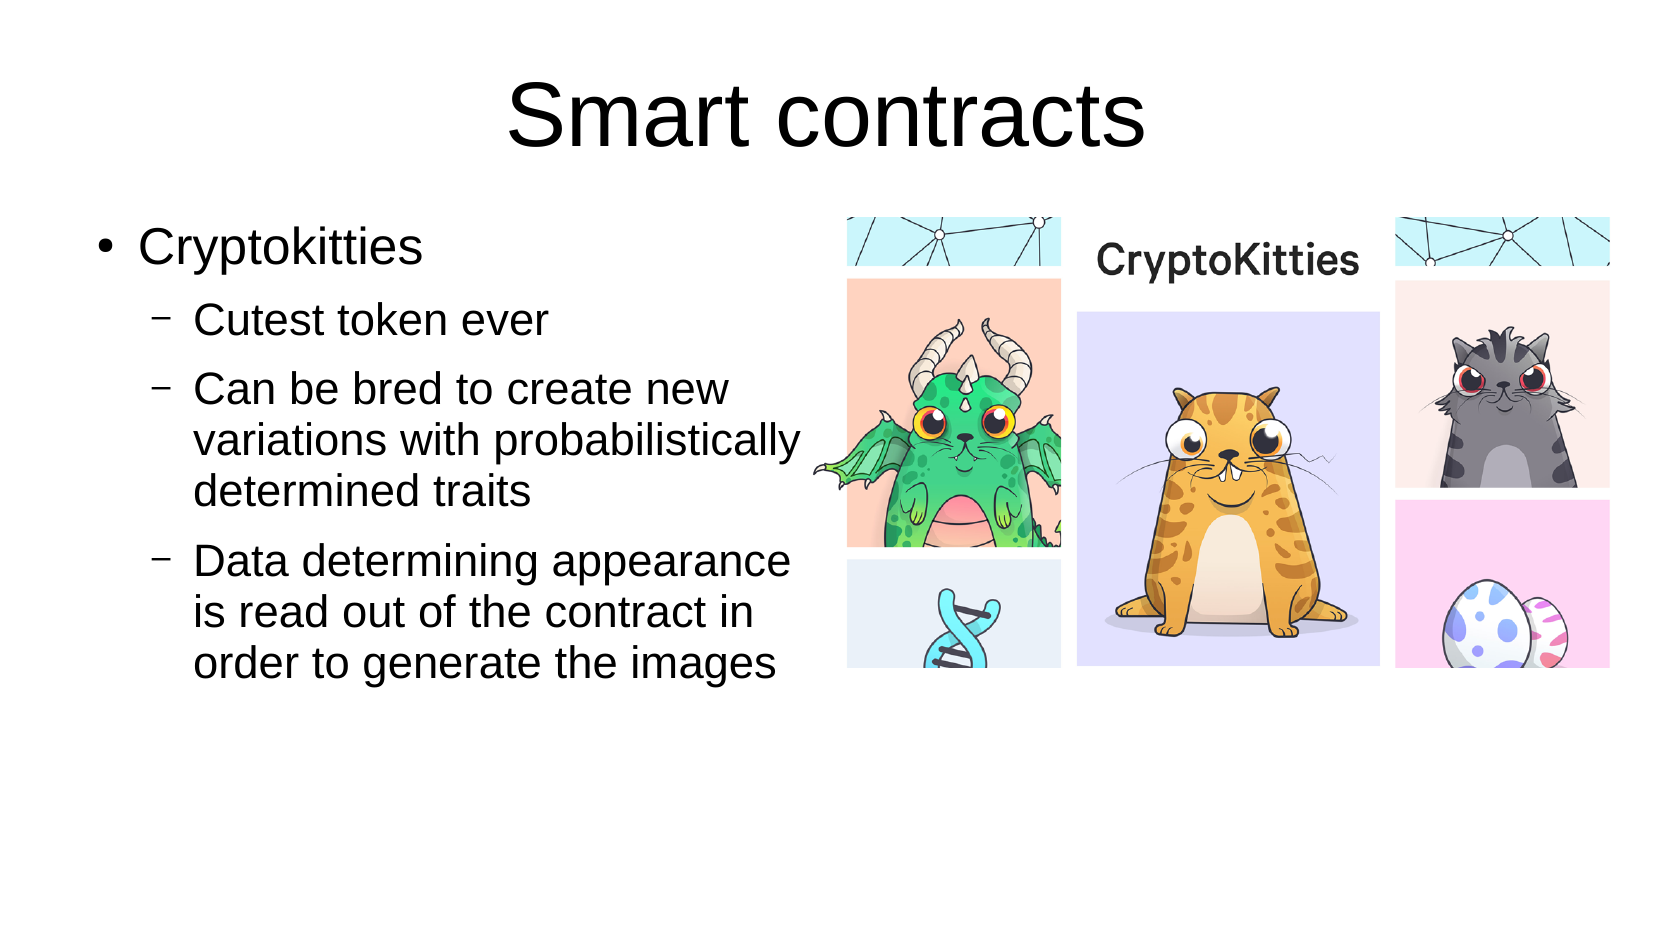

# Smart contracts
Cryptokitties
Cutest token ever
Can be bred to create new variations with probabilistically determined traits
Data determining appearance is read out of the contract in order to generate the images